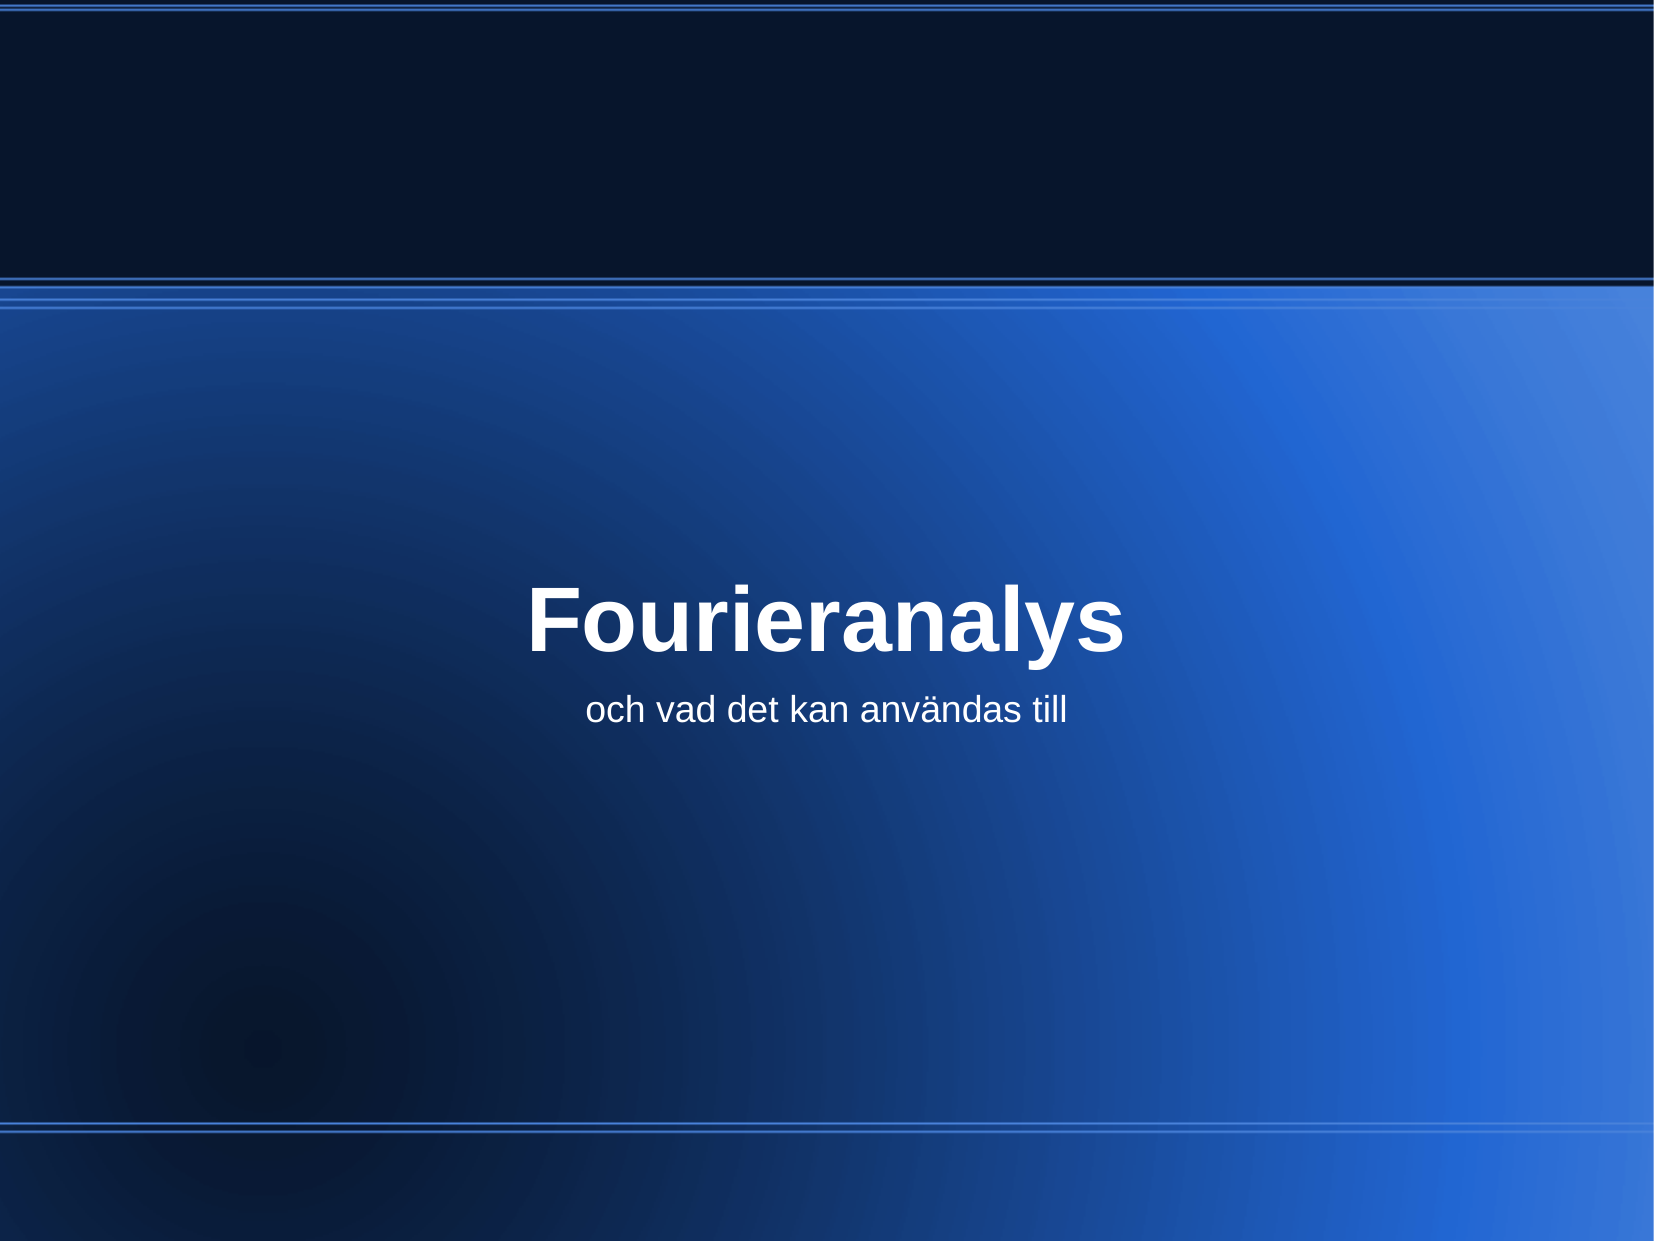

# Fourieranalys
och vad det kan användas till